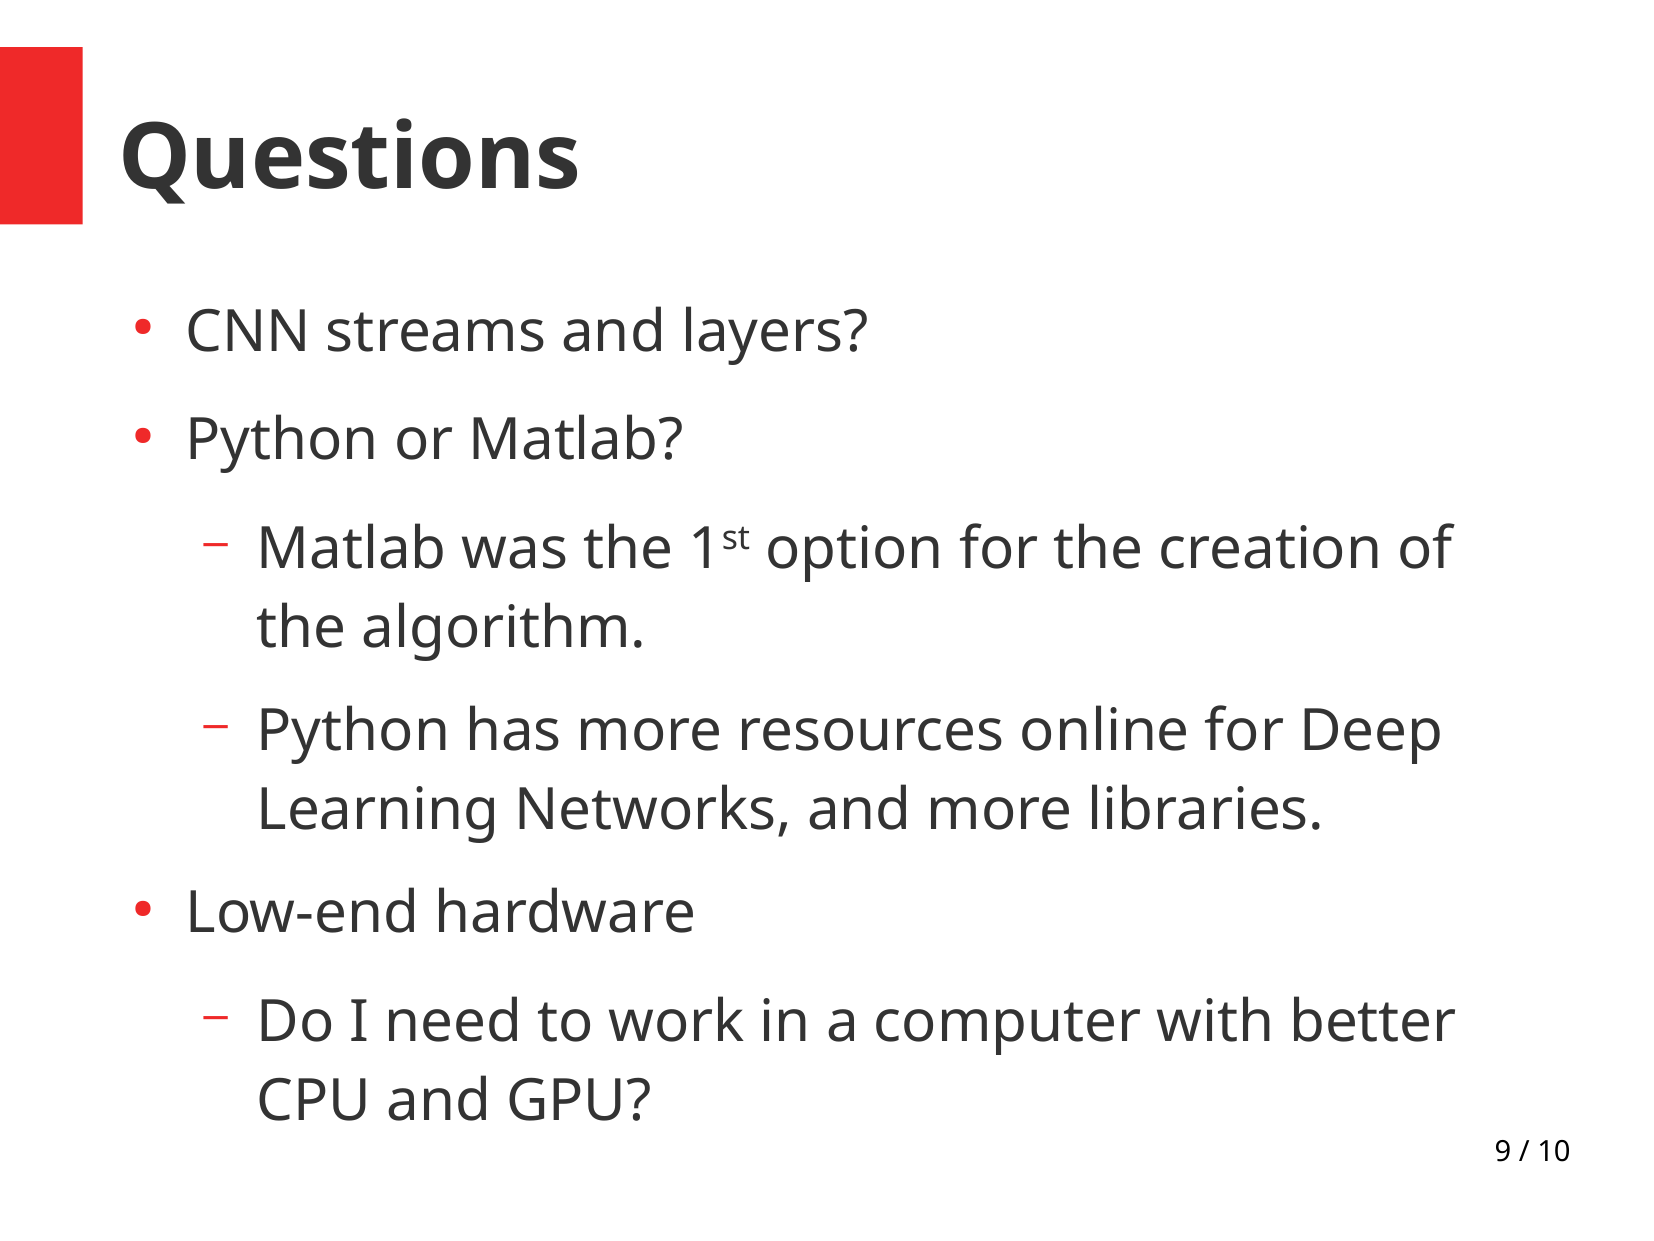

# Questions
CNN streams and layers?
Python or Matlab?
Matlab was the 1st option for the creation of the algorithm.
Python has more resources online for Deep Learning Networks, and more libraries.
Low-end hardware
Do I need to work in a computer with better CPU and GPU?
9